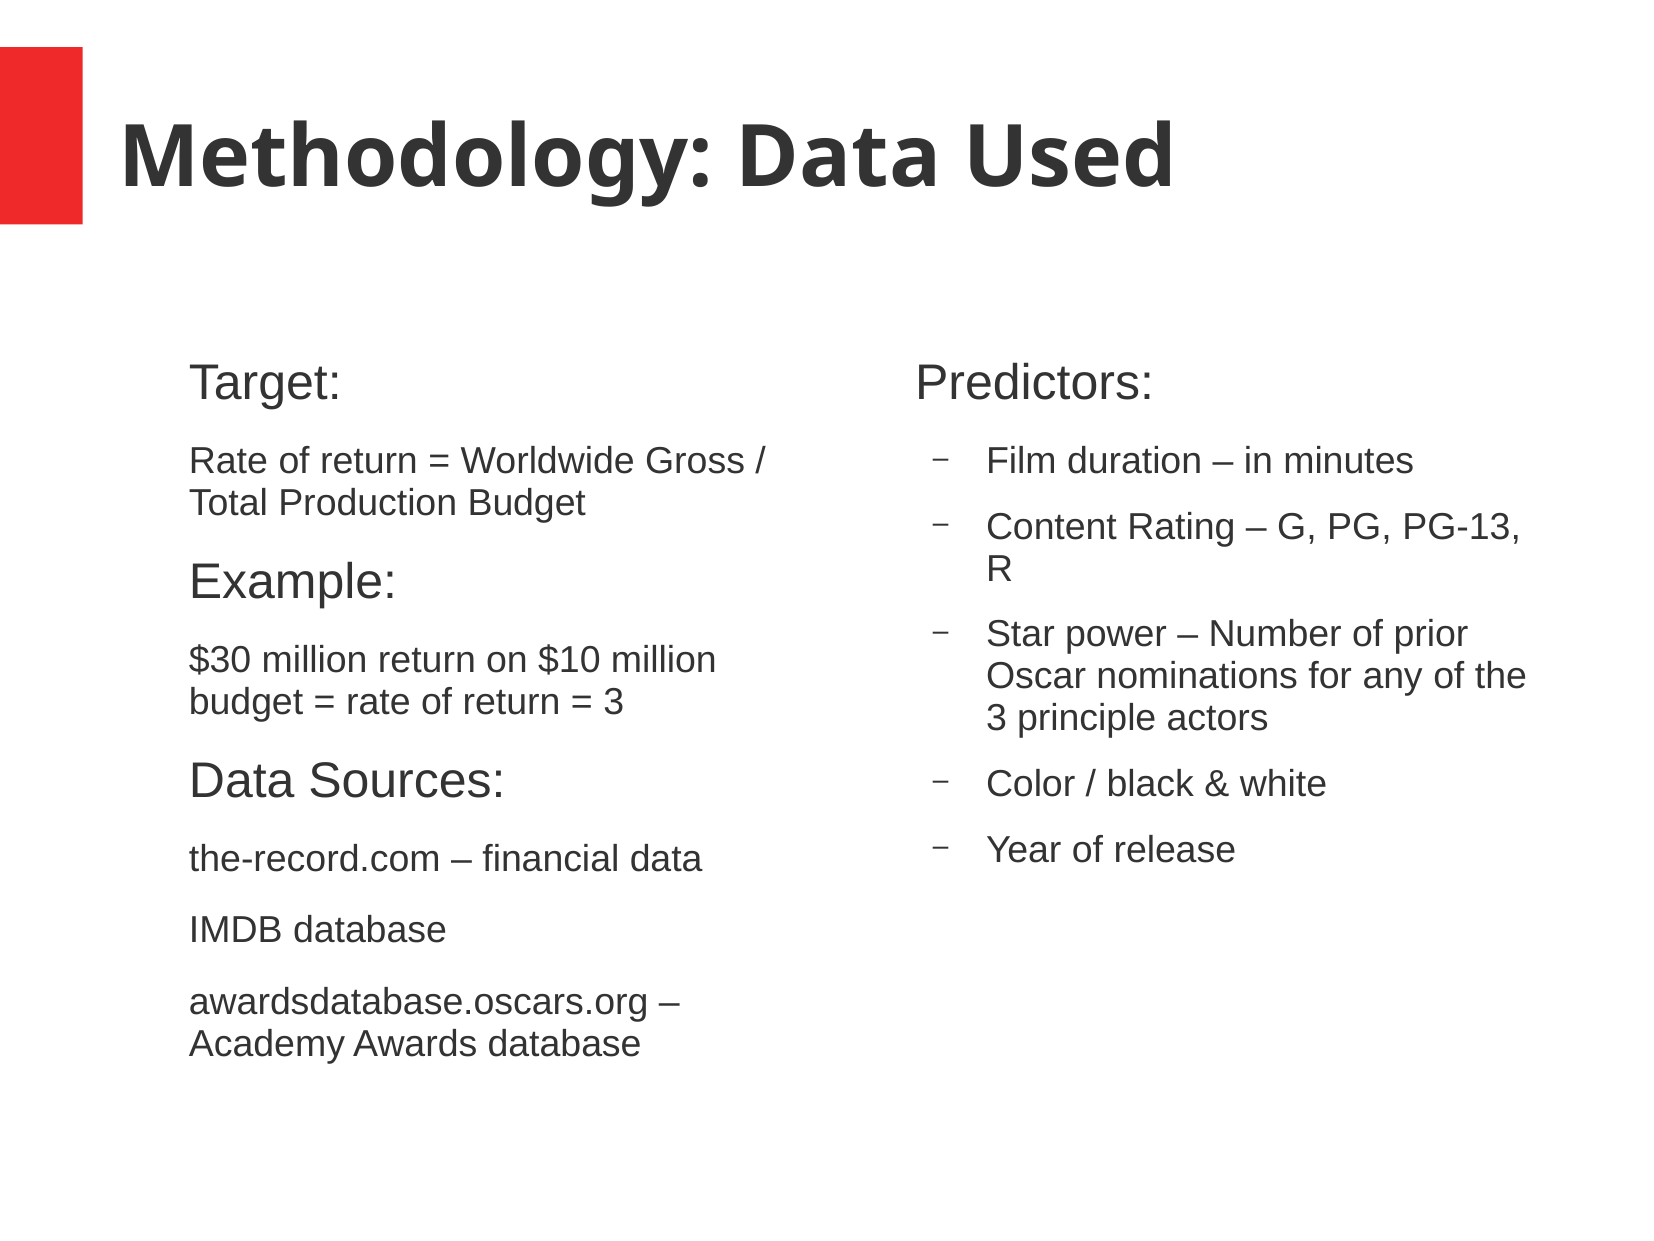

# Methodology: Data Used
Target:
Rate of return = Worldwide Gross / Total Production Budget
Example:
$30 million return on $10 million budget = rate of return = 3
Data Sources:
the-record.com – financial data
IMDB database
awardsdatabase.oscars.org – Academy Awards database
Predictors:
Film duration – in minutes
Content Rating – G, PG, PG-13, R
Star power – Number of prior Oscar nominations for any of the 3 principle actors
Color / black & white
Year of release